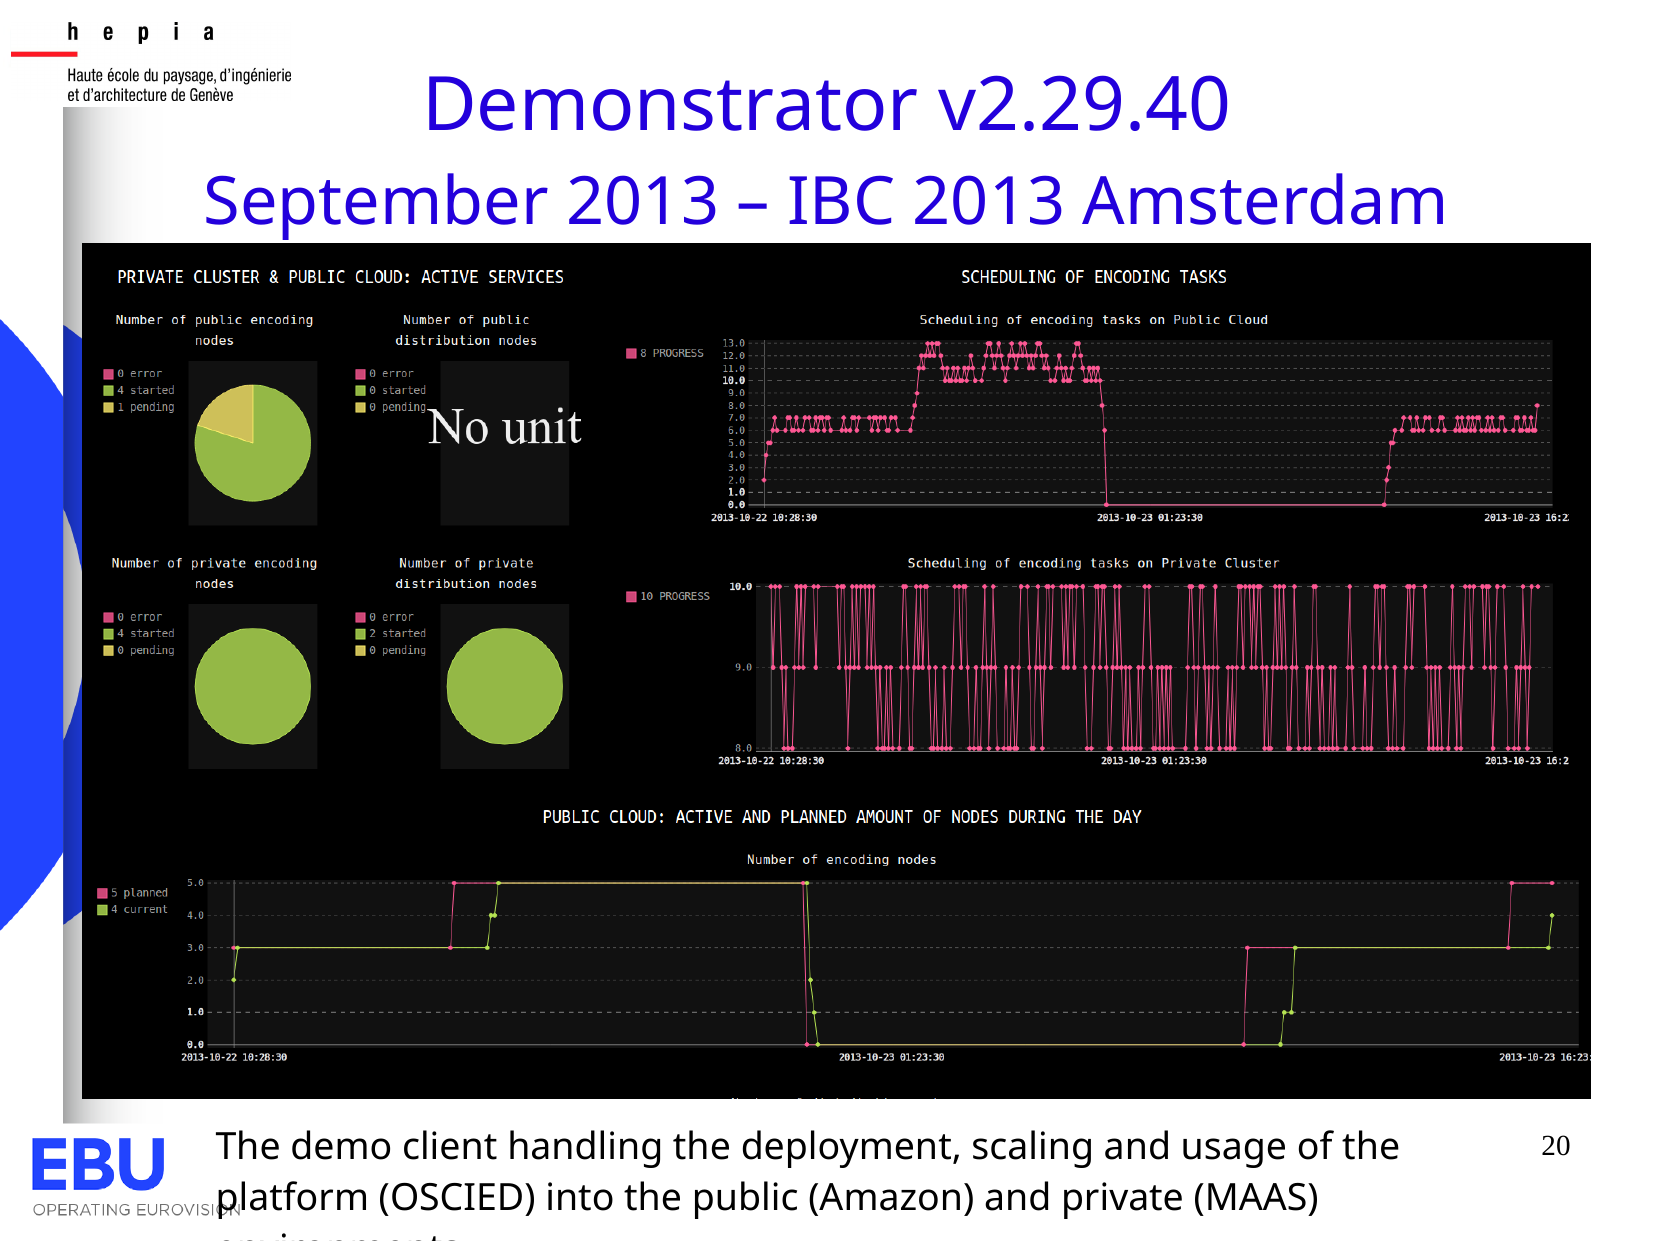

# Demonstrator v2.29.40 September 2013 – IBC 2013 Amsterdam
The demo client handling the deployment, scaling and usage of the platform (OSCIED) into the public (Amazon) and private (MAAS) environments.
20